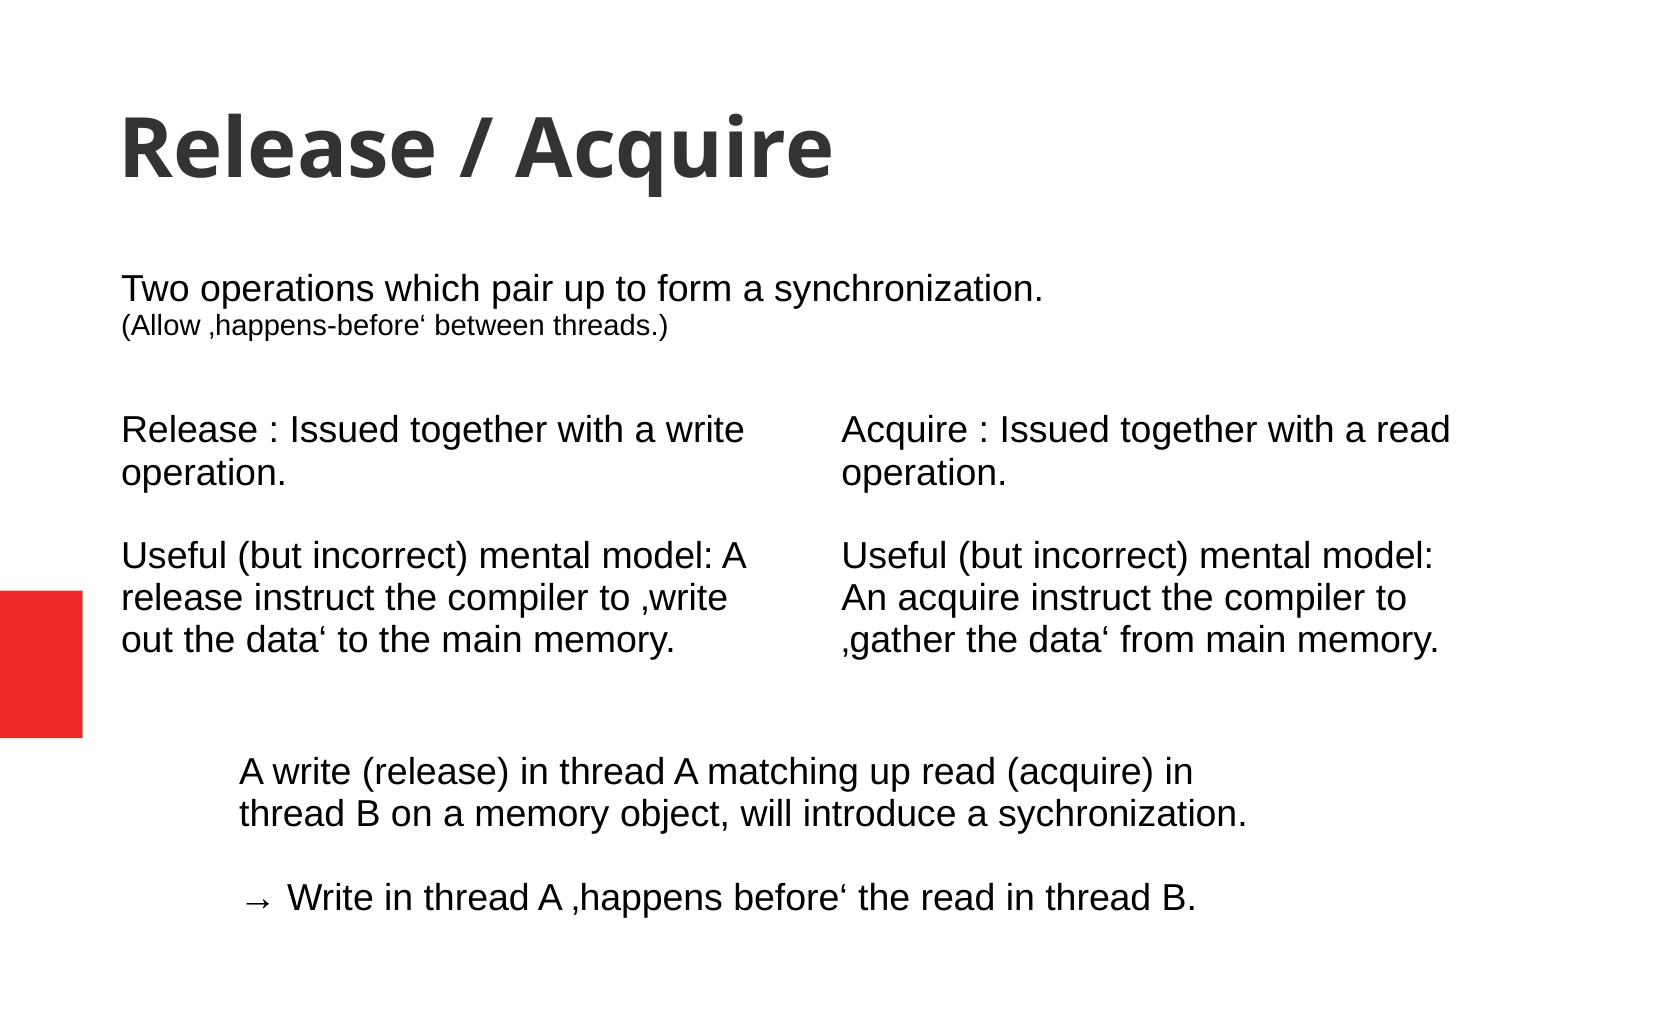

# Release / Acquire
Two operations which pair up to form a synchronization. (Allow ‚happens-before‘ between threads.)
Release : Issued together with a write operation.
Useful (but incorrect) mental model: A release instruct the compiler to ‚write out the data‘ to the main memory.
Acquire : Issued together with a read operation.
Useful (but incorrect) mental model: An acquire instruct the compiler to ‚gather the data‘ from main memory.
A write (release) in thread A matching up read (acquire) in thread B on a memory object, will introduce a sychronization.
→ Write in thread A ‚happens before‘ the read in thread B.